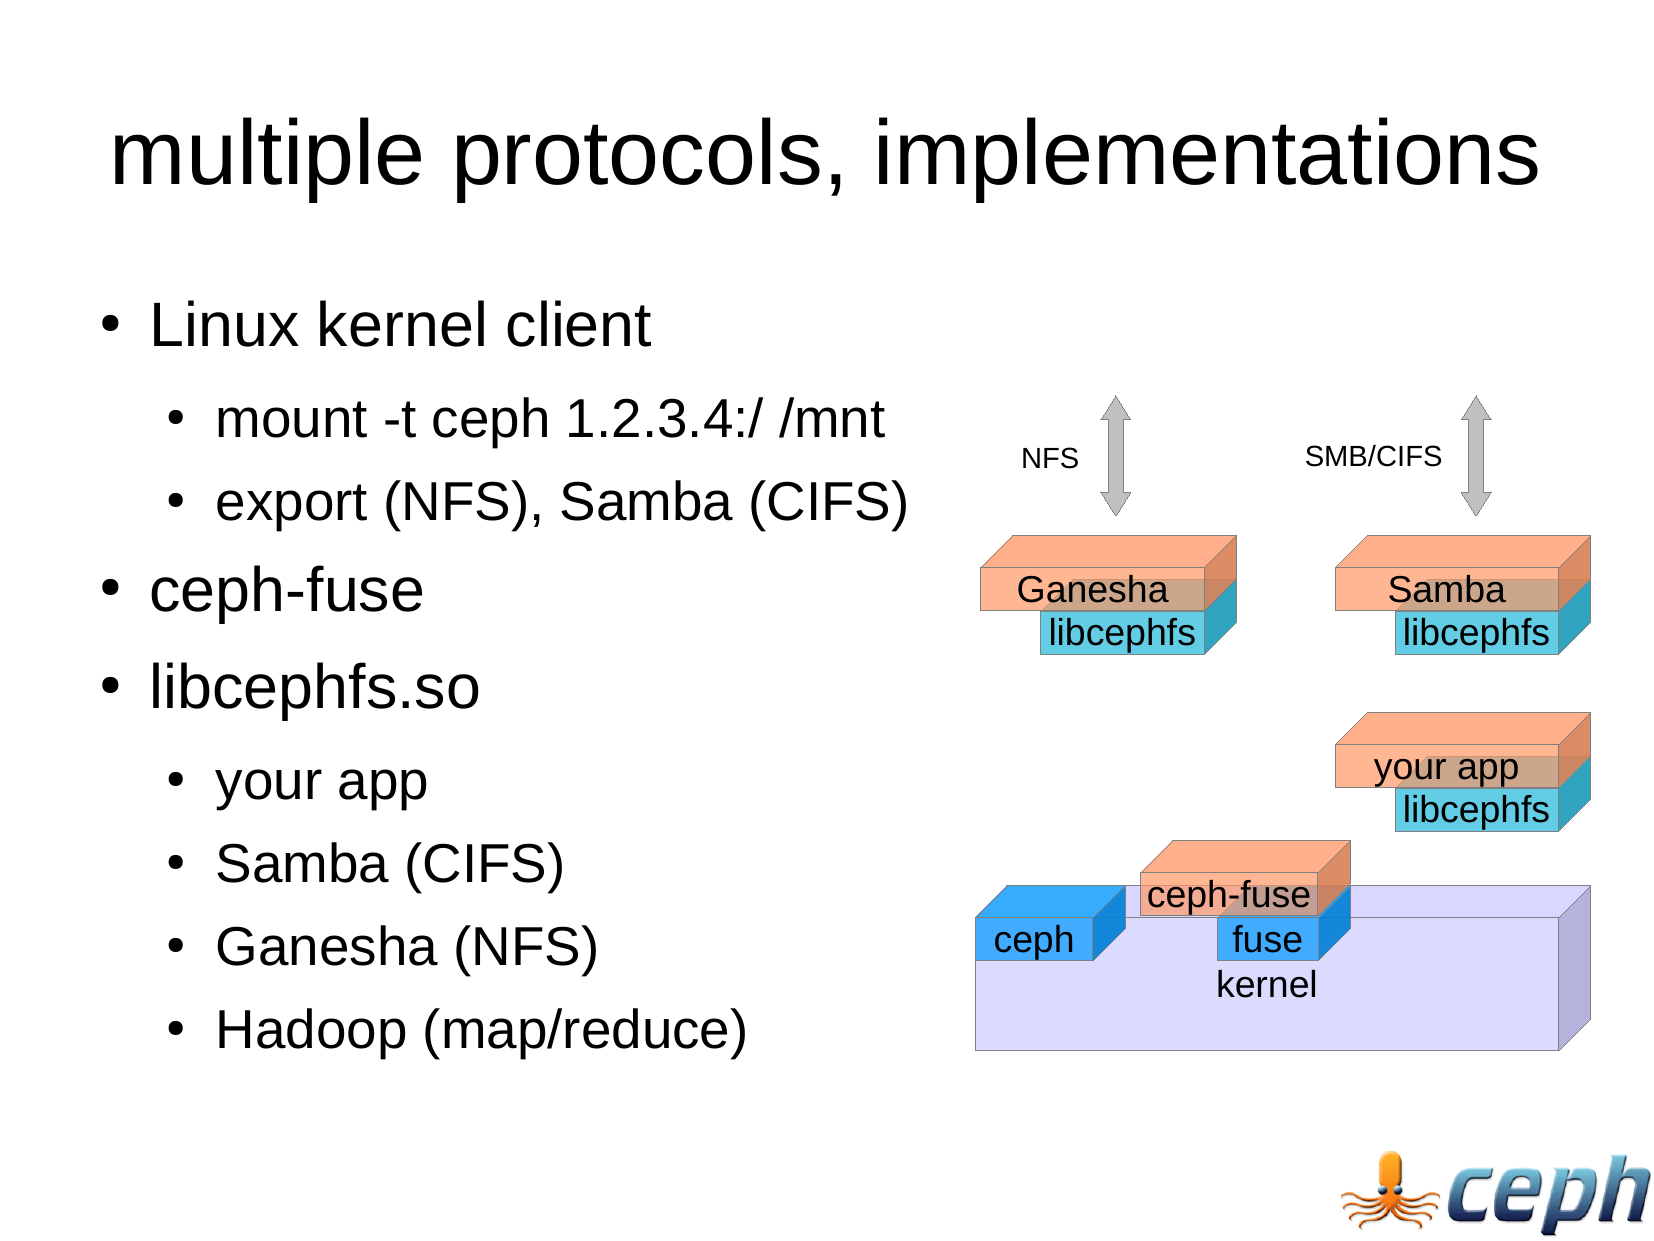

# multiple protocols, implementations
Linux kernel client
mount -t ceph 1.2.3.4:/ /mnt
export (NFS), Samba (CIFS)
ceph-fuse
libcephfs.so
your app
Samba (CIFS)
Ganesha (NFS)
Hadoop (map/reduce)
SMB/CIFS
NFS
Samba
Ganesha
libcephfs
libcephfs
your app
libcephfs
ceph-fuse
kernel
ceph
fuse